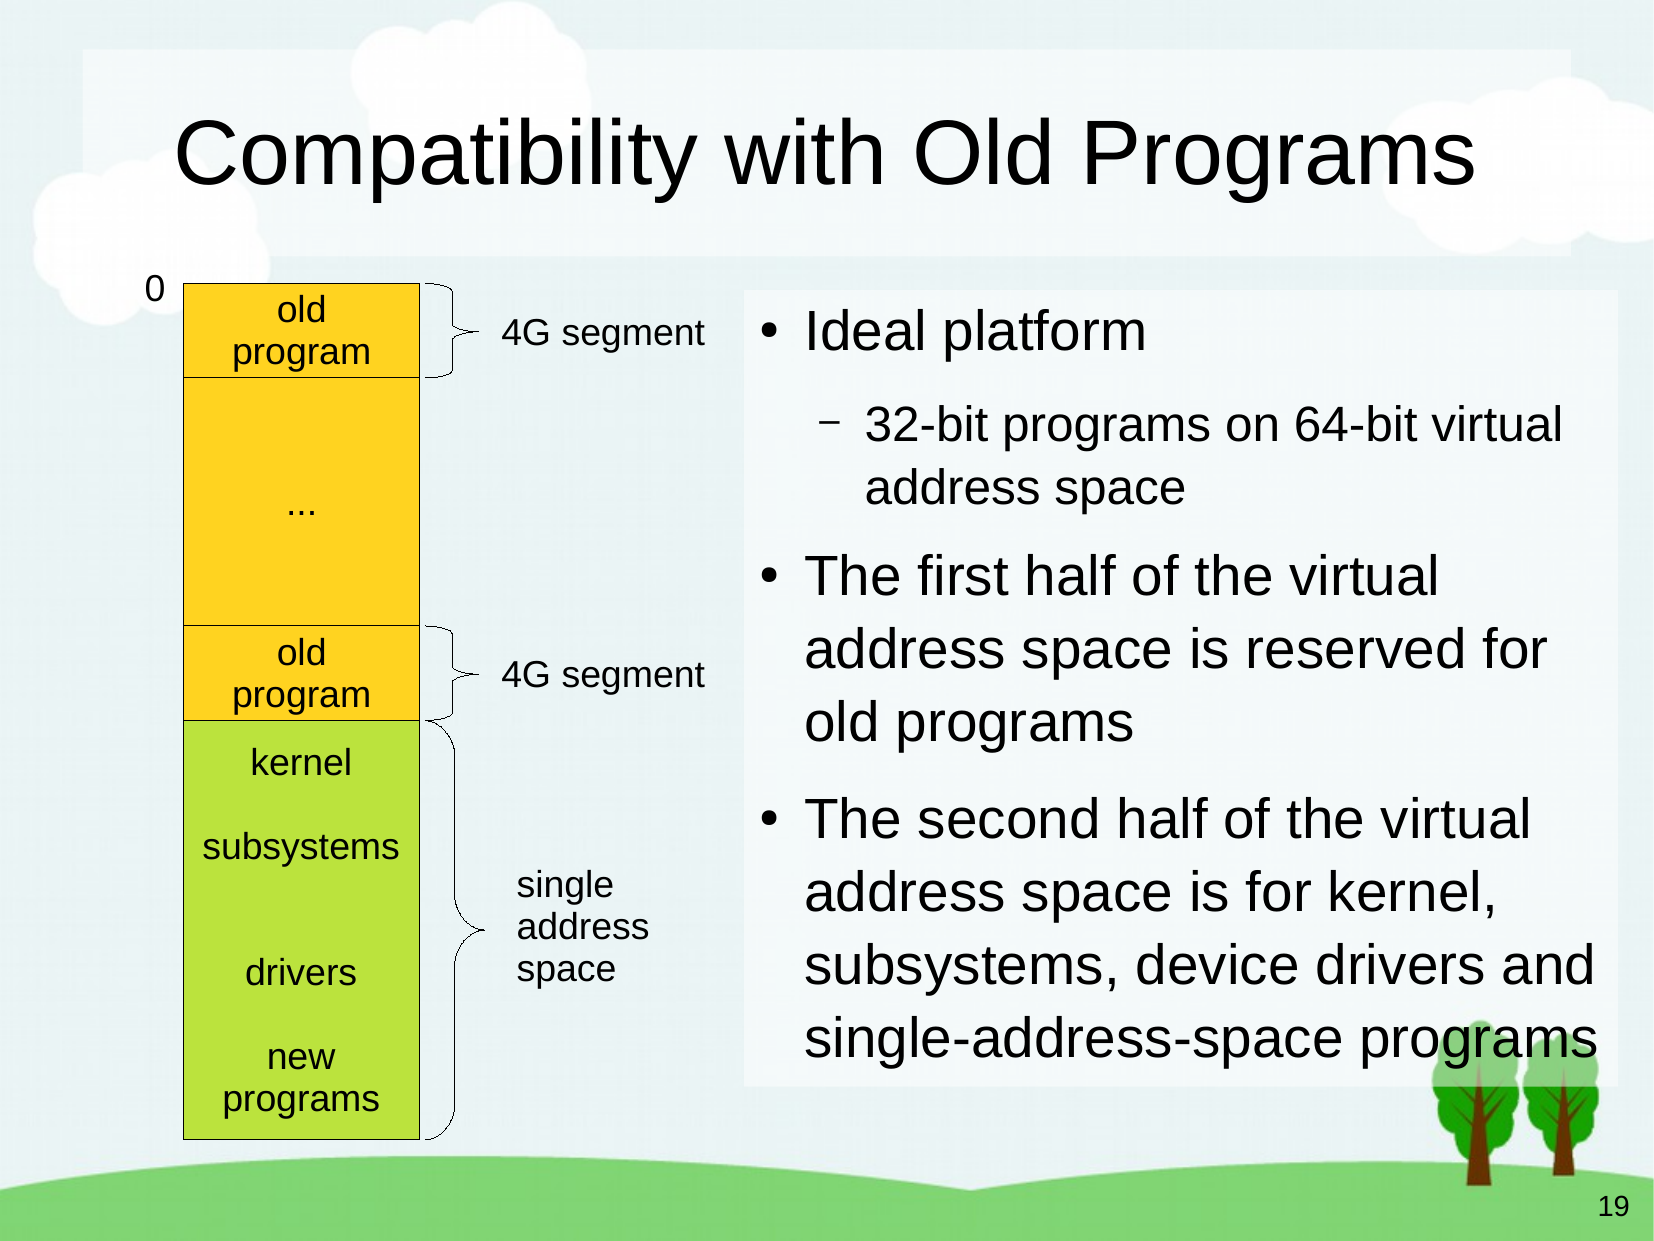

# Compatibility with Old Programs
0
old
program
Ideal platform
32-bit programs on 64-bit virtual address space
The first half of the virtual address space is reserved for old programs
The second half of the virtual address space is for kernel, subsystems, device drivers and single-address-space programs
4G segment
...
old
program
4G segment
kernel
subsystems
drivers
new
programs
single
address
space
19